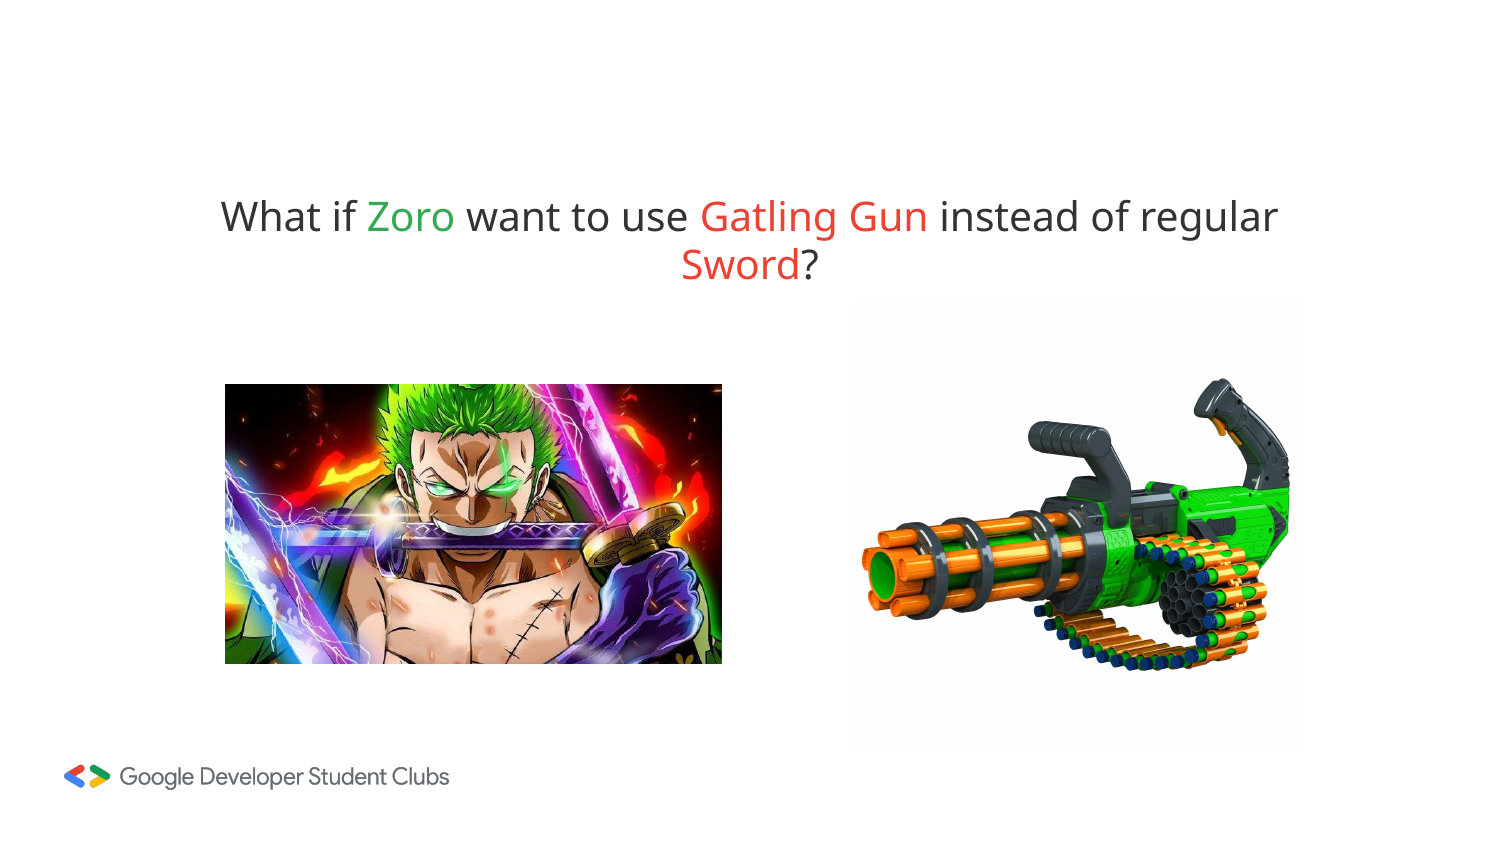

# What if Zoro want to use Gatling Gun instead of regular Sword?